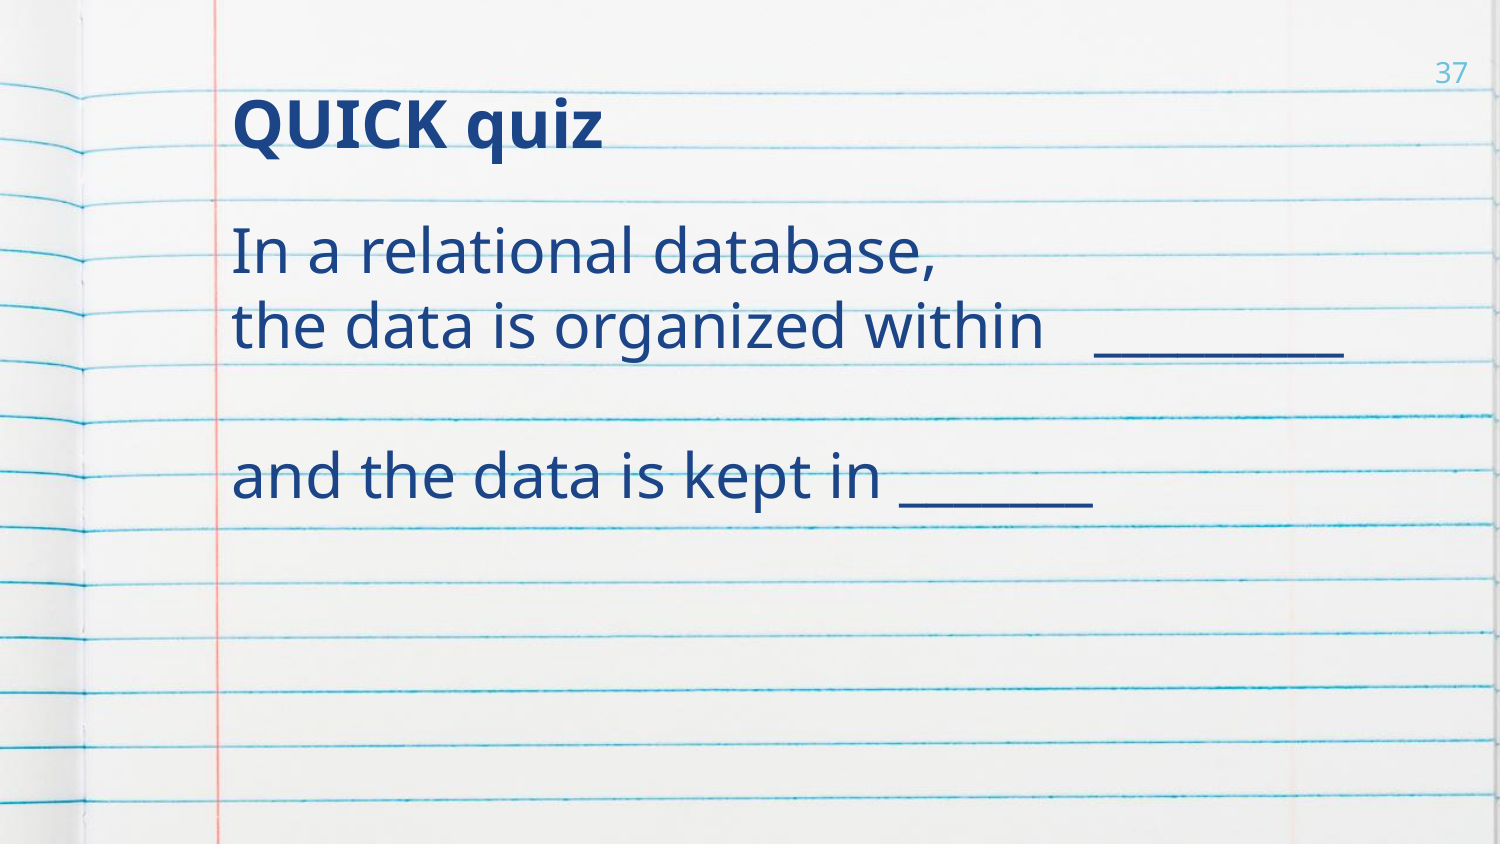

# QUICK quiz
In a relational database,
the data is organized within _________
and the data is kept in _______